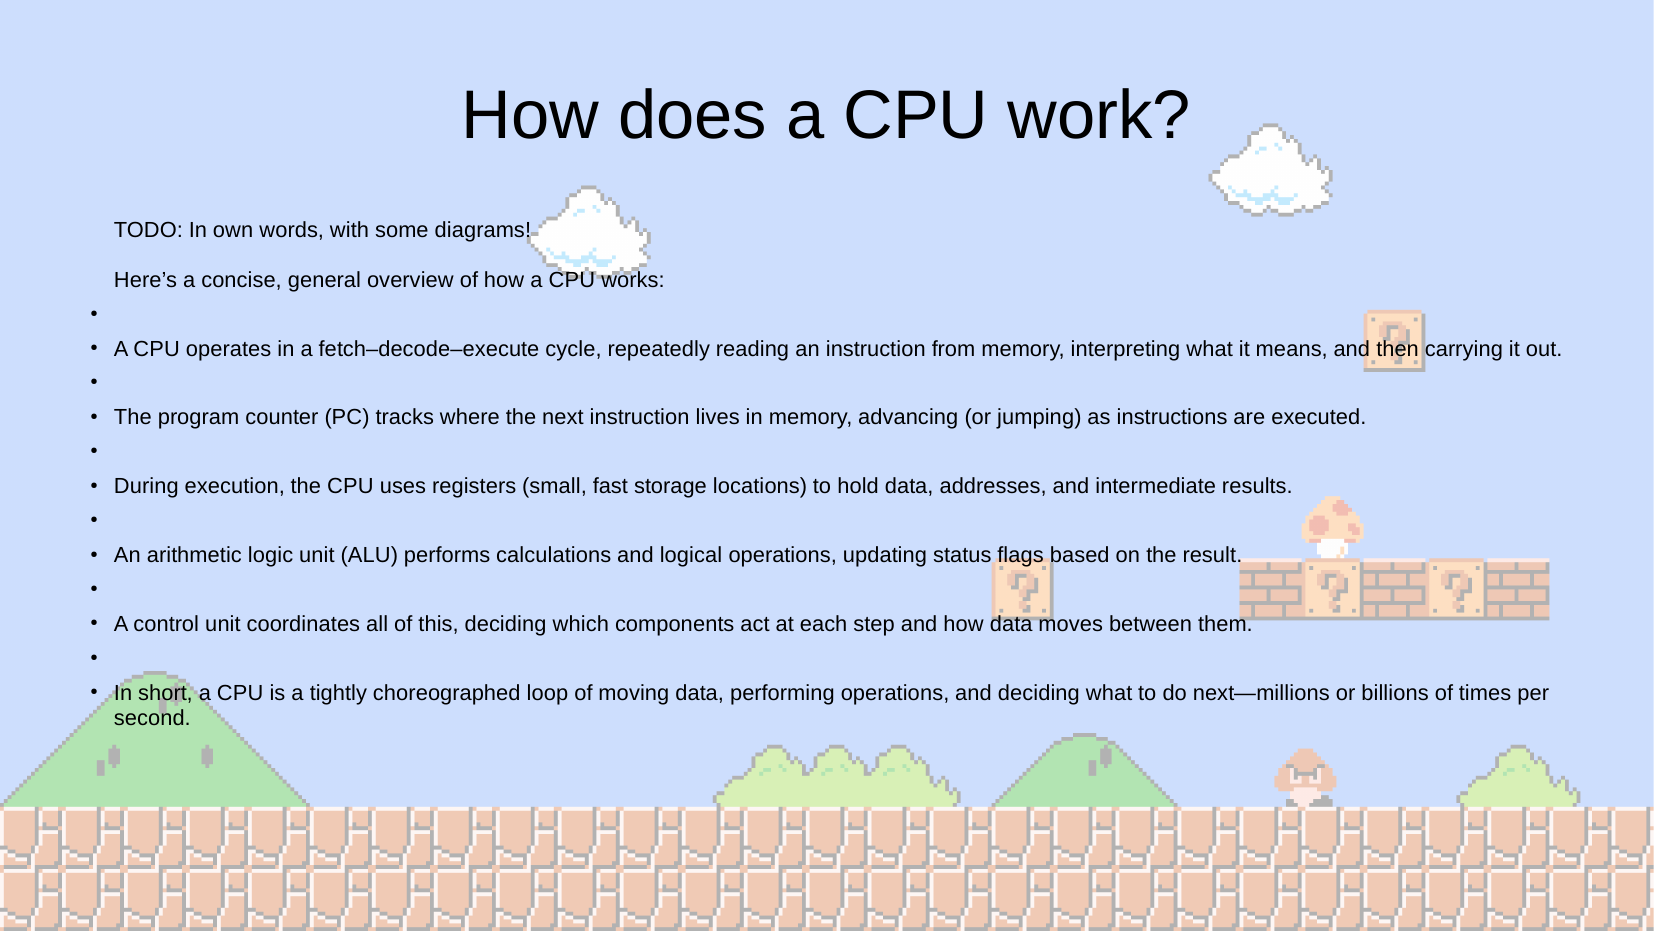

# How does a CPU work?
TODO: In own words, with some diagrams!
Here’s a concise, general overview of how a CPU works:
A CPU operates in a fetch–decode–execute cycle, repeatedly reading an instruction from memory, interpreting what it means, and then carrying it out.
The program counter (PC) tracks where the next instruction lives in memory, advancing (or jumping) as instructions are executed.
During execution, the CPU uses registers (small, fast storage locations) to hold data, addresses, and intermediate results.
An arithmetic logic unit (ALU) performs calculations and logical operations, updating status flags based on the result.
A control unit coordinates all of this, deciding which components act at each step and how data moves between them.
In short, a CPU is a tightly choreographed loop of moving data, performing operations, and deciding what to do next—millions or billions of times per second.